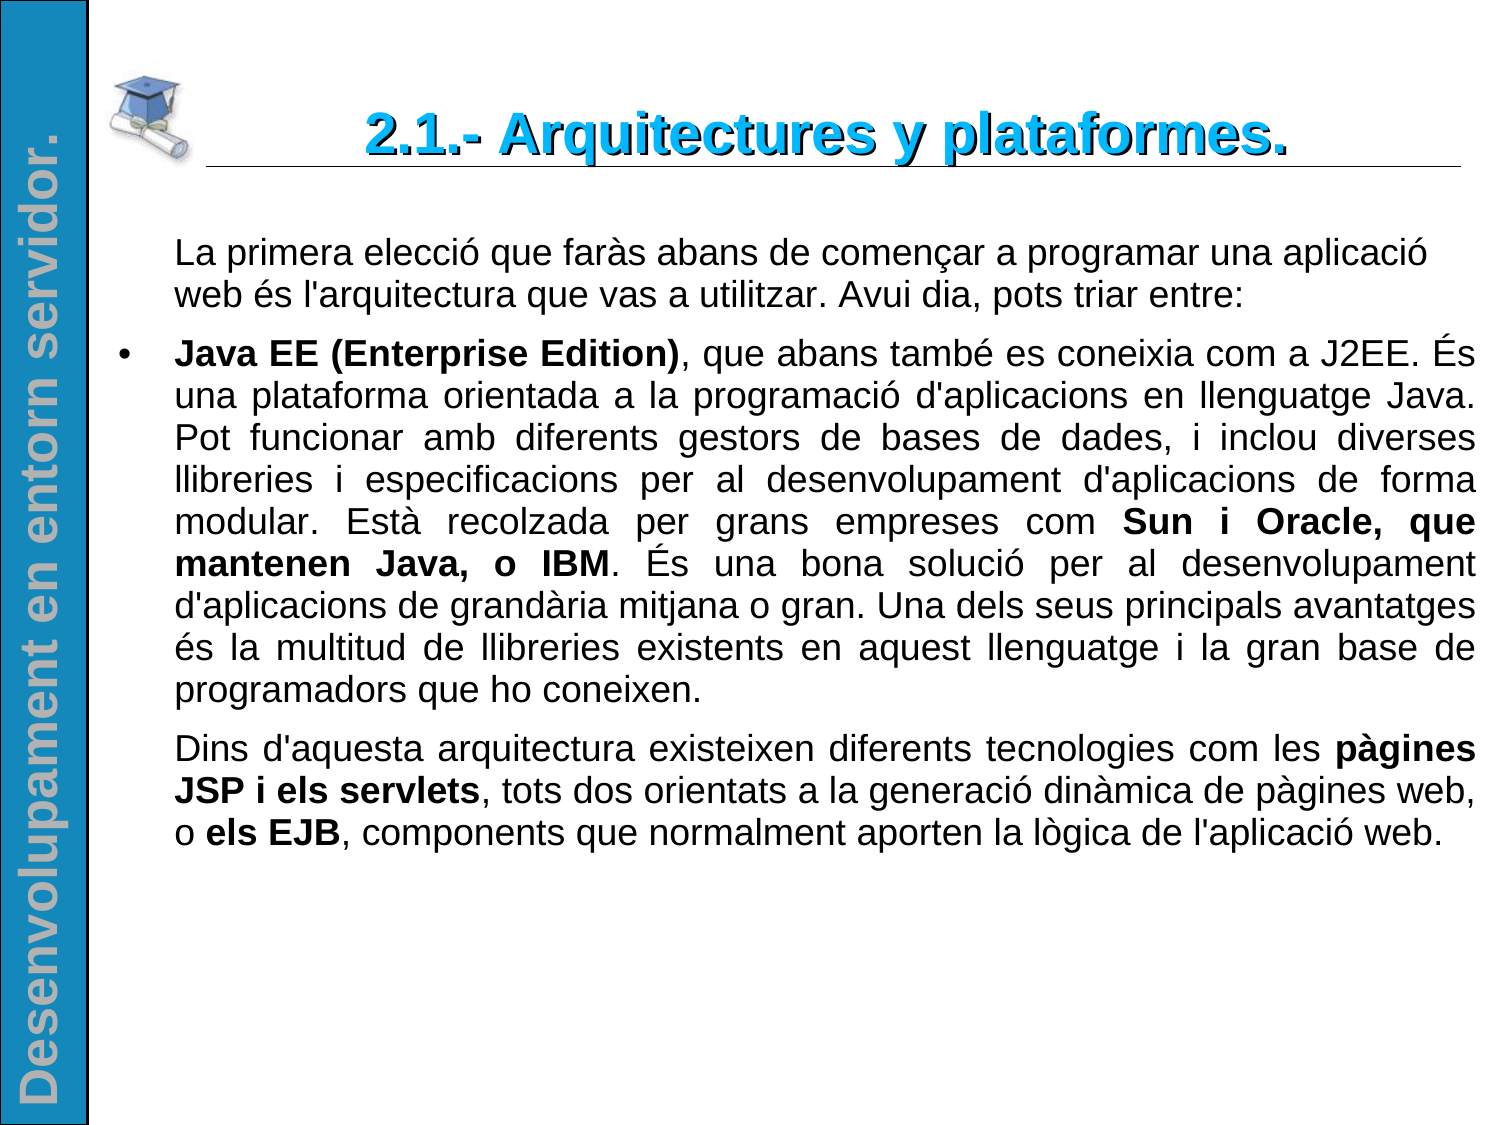

# 2.1.- Arquitectures y plataformes.
La primera elecció que faràs abans de començar a programar una aplicació web és l'arquitectura que vas a utilitzar. Avui dia, pots triar entre:
Java EE (Enterprise Edition), que abans també es coneixia com a J2EE. És una plataforma orientada a la programació d'aplicacions en llenguatge Java. Pot funcionar amb diferents gestors de bases de dades, i inclou diverses llibreries i especificacions per al desenvolupament d'aplicacions de forma modular. Està recolzada per grans empreses com Sun i Oracle, que mantenen Java, o IBM. És una bona solució per al desenvolupament d'aplicacions de grandària mitjana o gran. Una dels seus principals avantatges és la multitud de llibreries existents en aquest llenguatge i la gran base de programadors que ho coneixen.
Dins d'aquesta arquitectura existeixen diferents tecnologies com les pàgines JSP i els servlets, tots dos orientats a la generació dinàmica de pàgines web, o els EJB, components que normalment aporten la lògica de l'aplicació web.